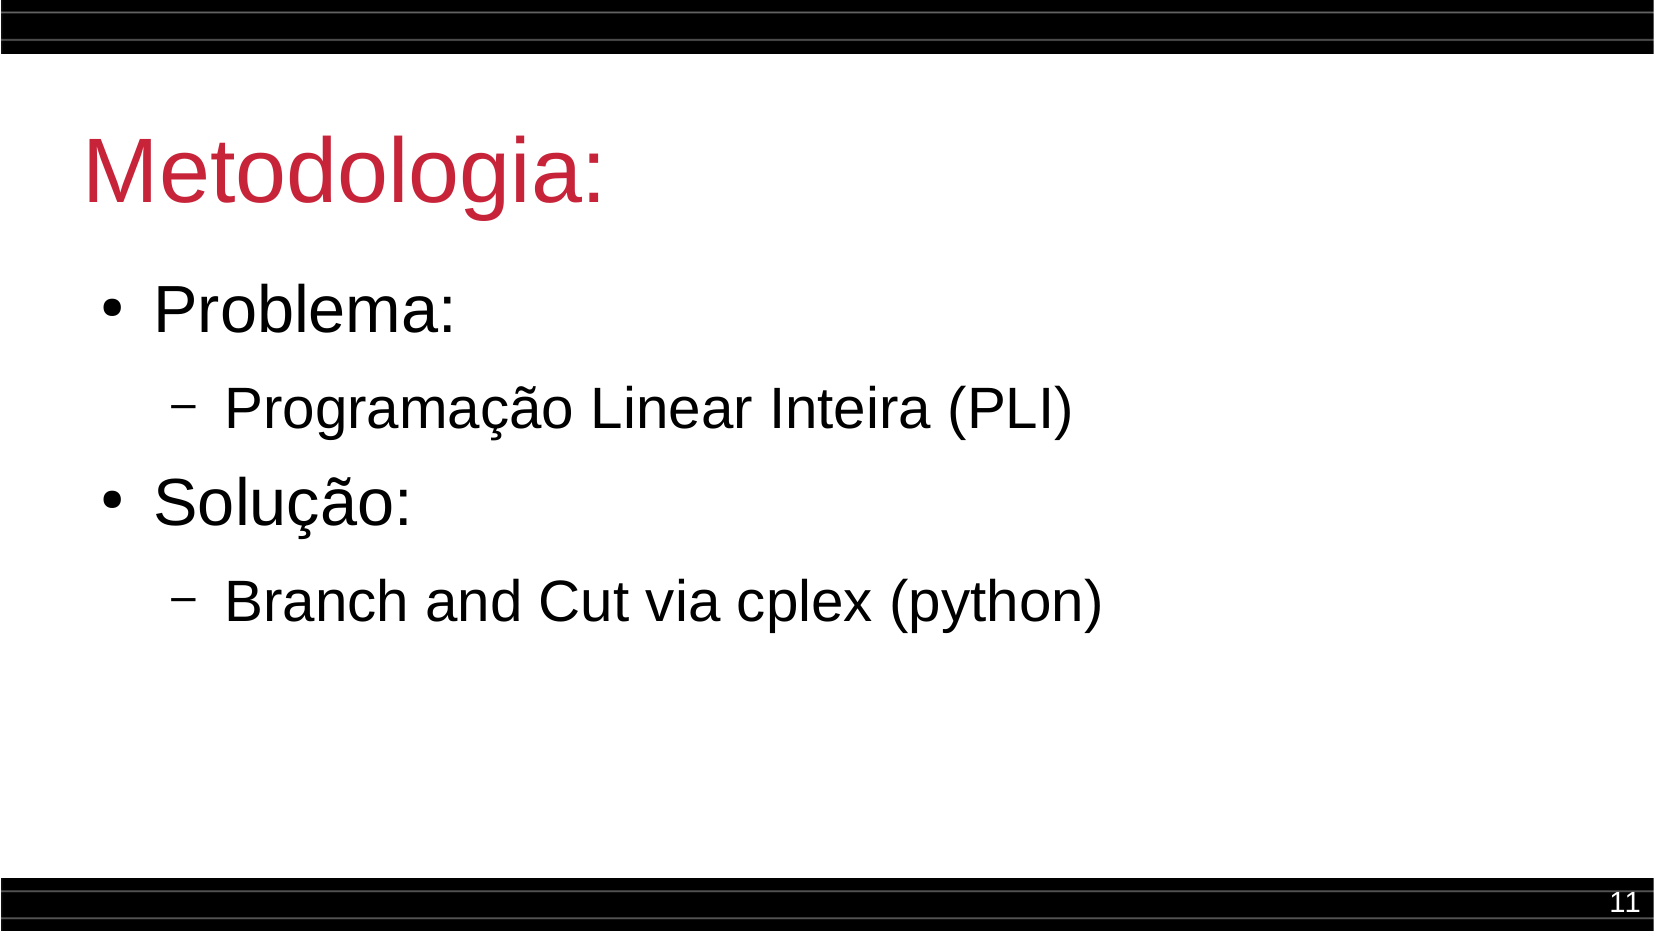

# Metodologia:
Problema:
Programação Linear Inteira (PLI)
Solução:
Branch and Cut via cplex (python)